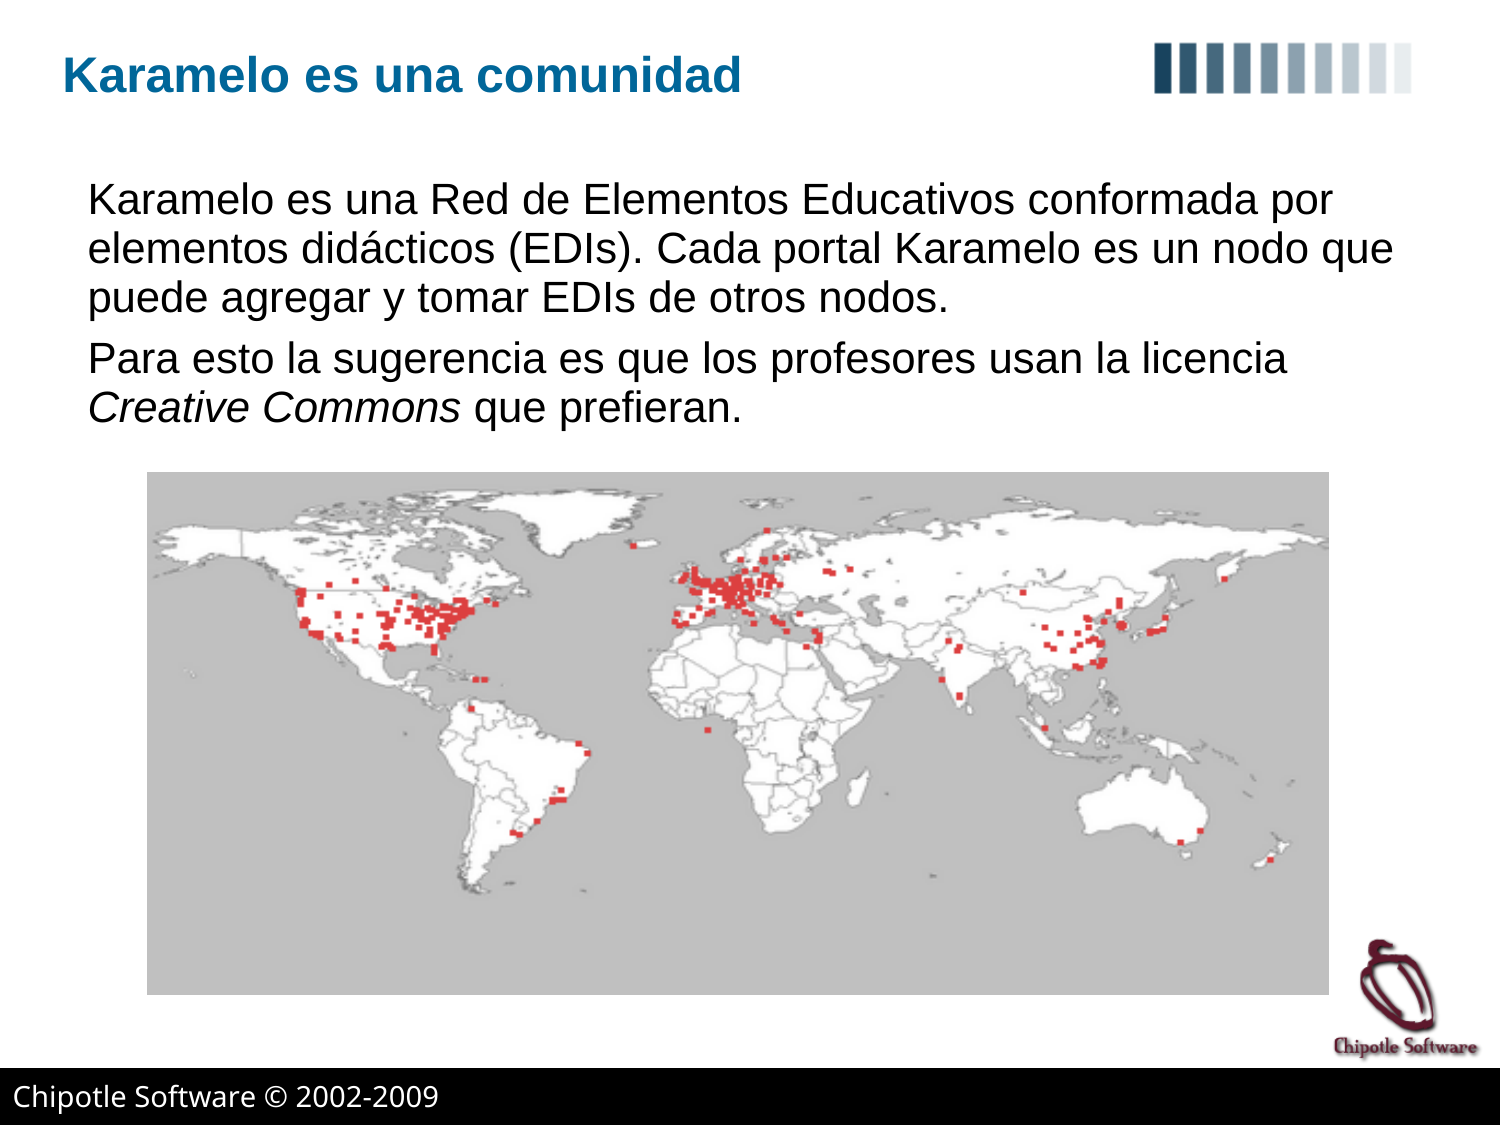

# Karamelo es una comunidad
Karamelo es una Red de Elementos Educativos conformada por elementos didácticos (EDIs). Cada portal Karamelo es un nodo que puede agregar y tomar EDIs de otros nodos.
Para esto la sugerencia es que los profesores usan la licencia Creative Commons que prefieran.